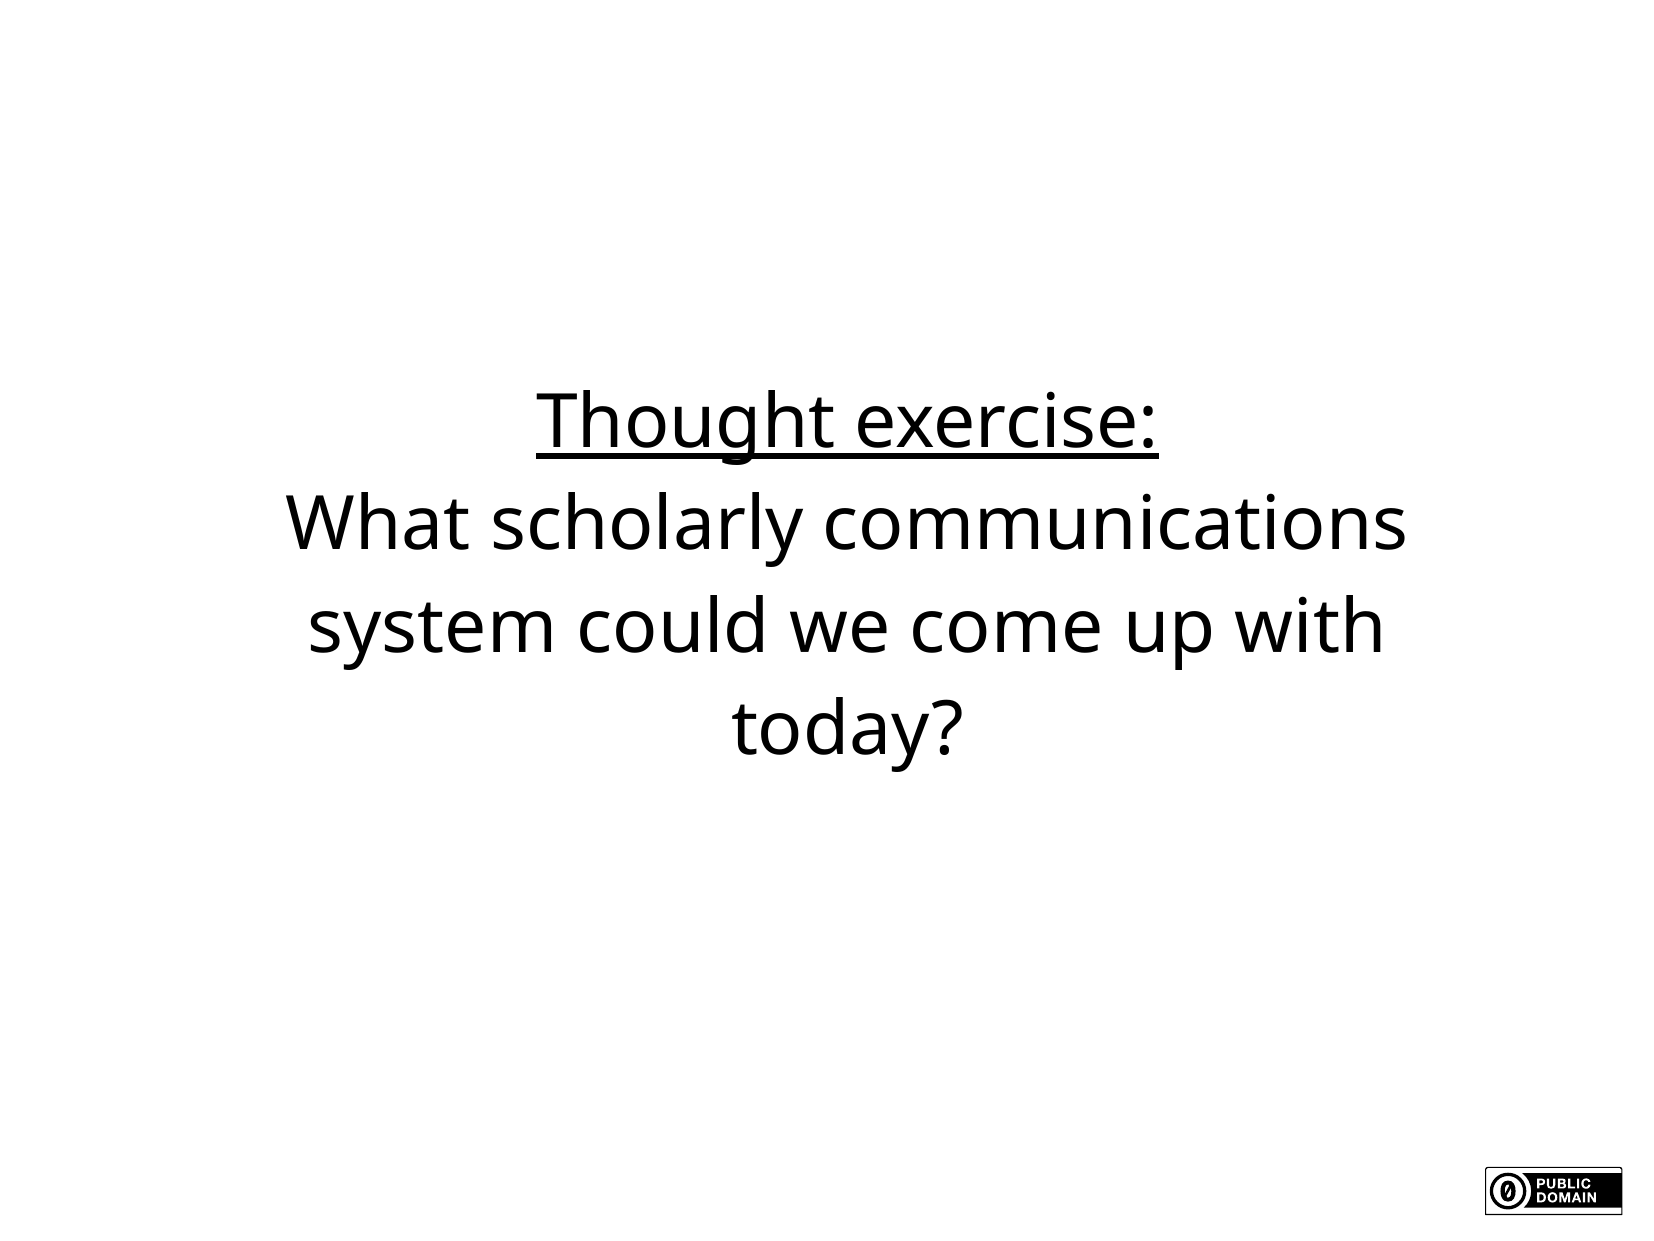

Thought exercise:
What scholarly communications system could we come up with today?